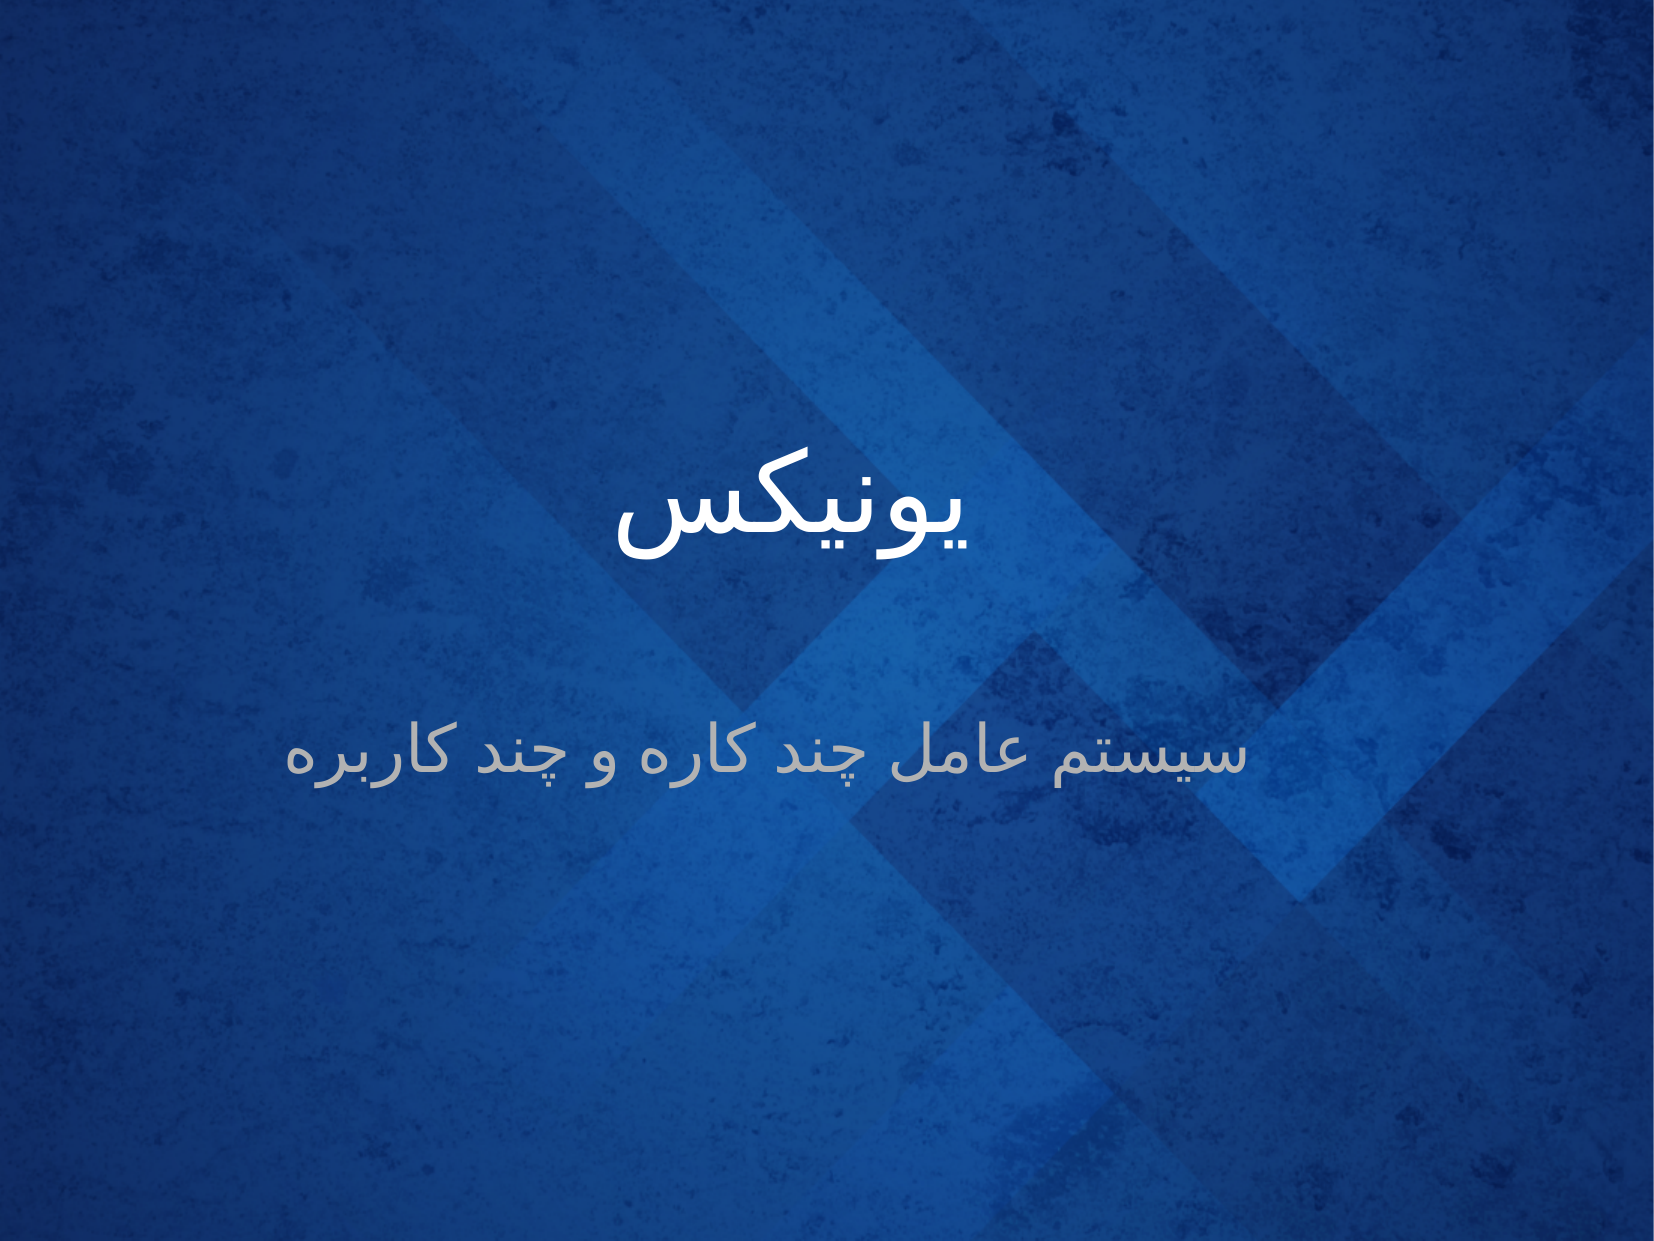

# یونیکس
سیستم عامل چند کاره و چند کاربره